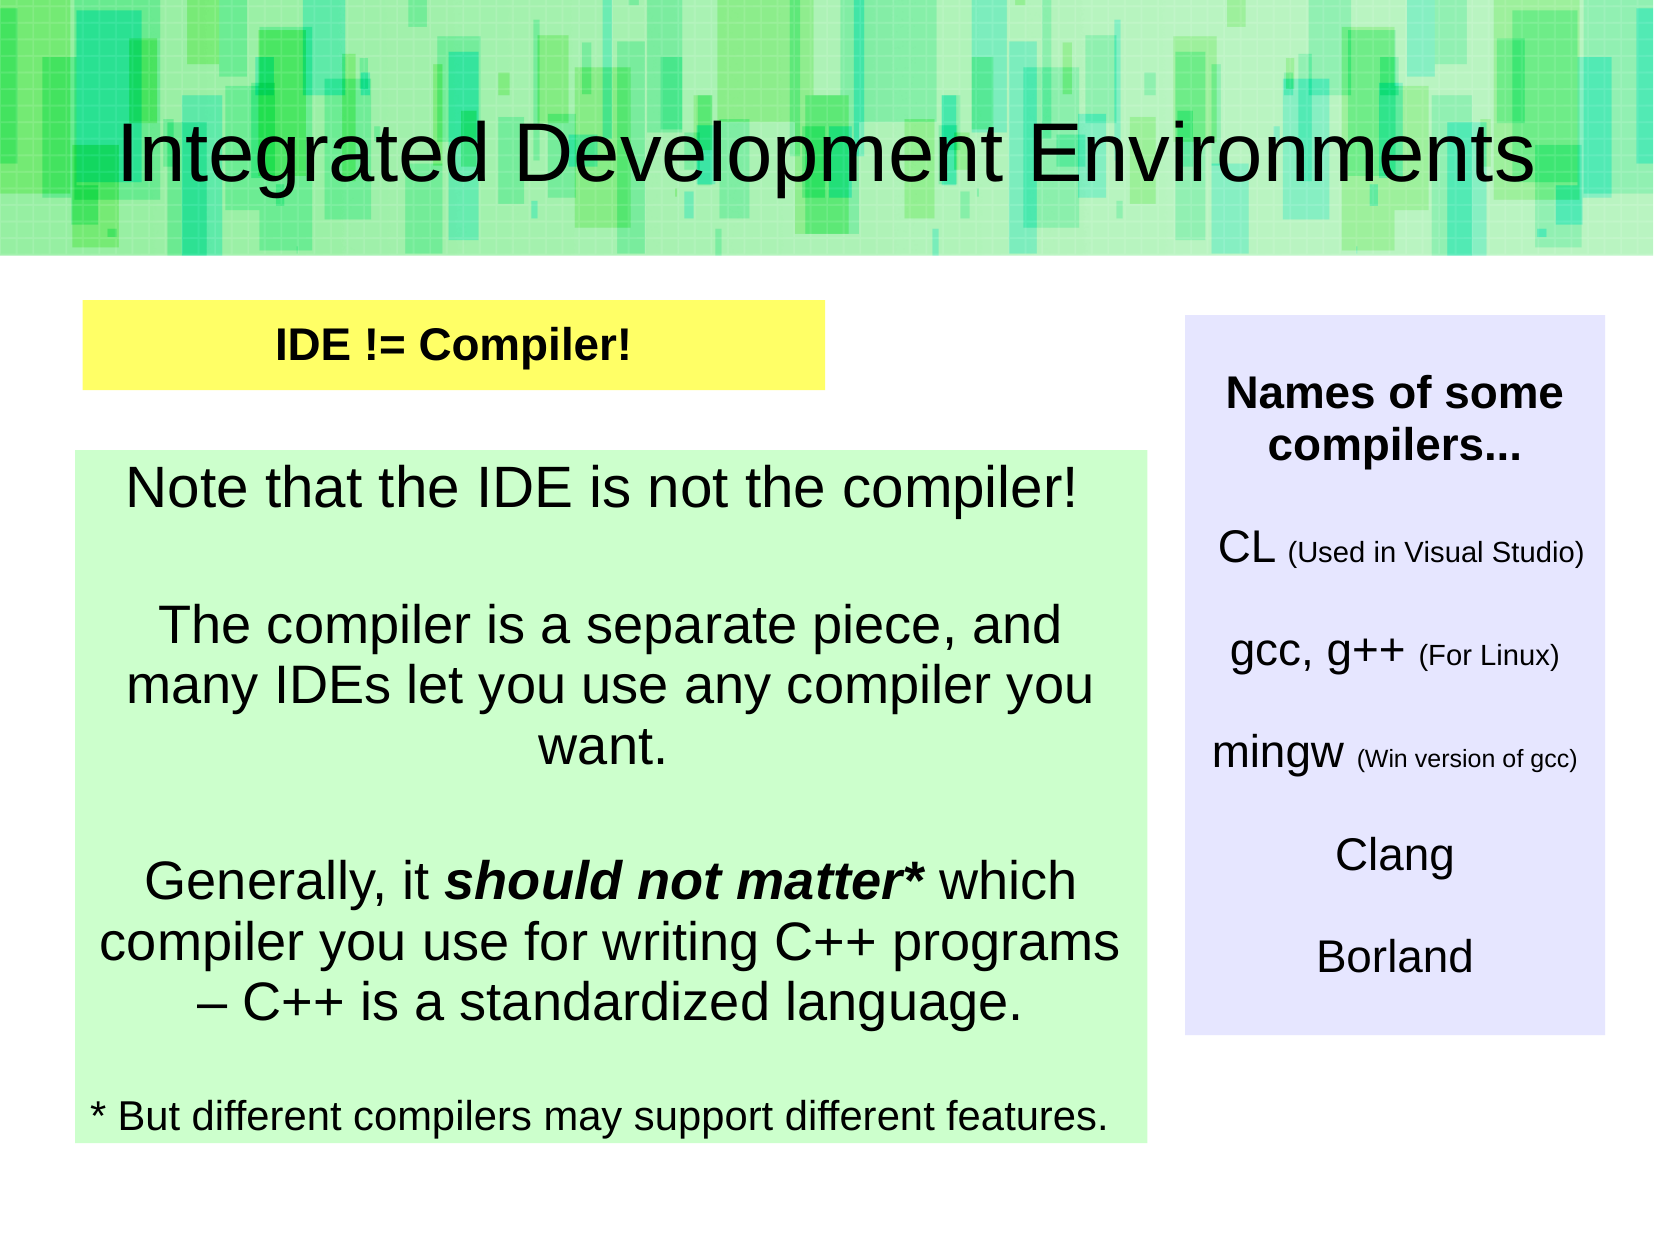

# Integrated Development Environments
IDE != Compiler!
Names of some compilers...
 CL (Used in Visual Studio)
gcc, g++ (For Linux)
mingw (Win version of gcc)
Clang
Borland
Note that the IDE is not the compiler!
The compiler is a separate piece, and many IDEs let you use any compiler you want.
Generally, it should not matter* which compiler you use for writing C++ programs – C++ is a standardized language.
* But different compilers may support different features.